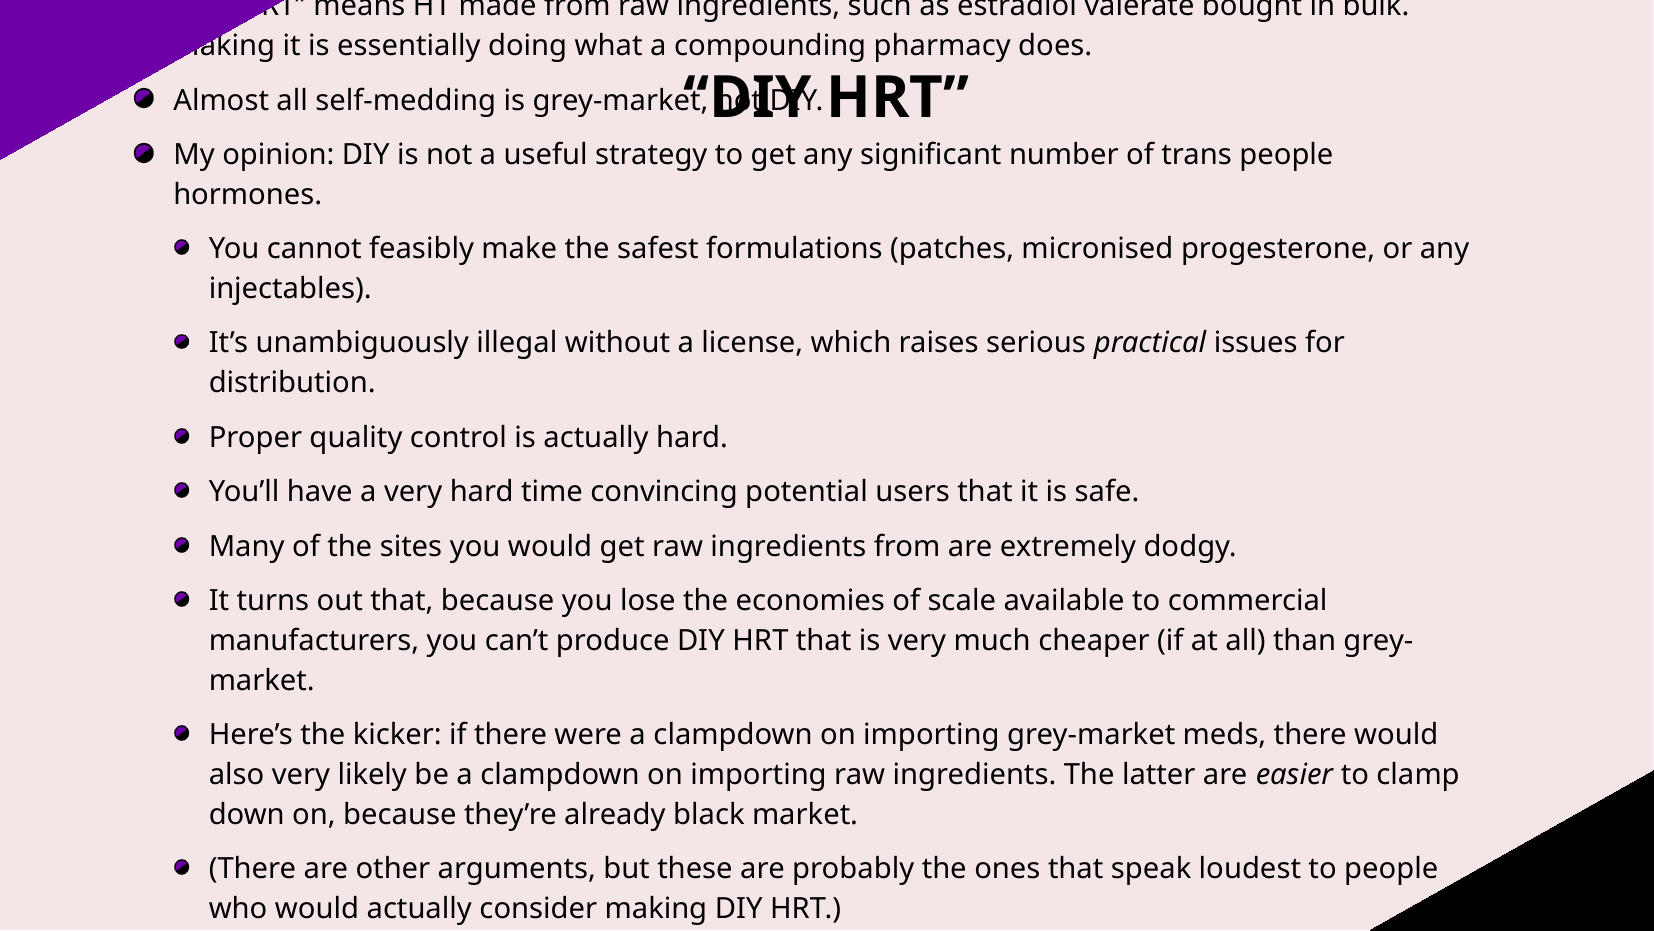

“DIY HRT” means HT made from raw ingredients, such as estradiol valerate bought in bulk. Making it is essentially doing what a compounding pharmacy does.
Almost all self-medding is grey-market, not DIY.
My opinion: DIY is not a useful strategy to get any significant number of trans people hormones.
You cannot feasibly make the safest formulations (patches, micronised progesterone, or any injectables).
It’s unambiguously illegal without a license, which raises serious practical issues for distribution.
Proper quality control is actually hard.
You’ll have a very hard time convincing potential users that it is safe.
Many of the sites you would get raw ingredients from are extremely dodgy.
It turns out that, because you lose the economies of scale available to commercial manufacturers, you can’t produce DIY HRT that is very much cheaper (if at all) than grey-market.
Here’s the kicker: if there were a clampdown on importing grey-market meds, there would also very likely be a clampdown on importing raw ingredients. The latter are easier to clamp down on, because they’re already black market.
(There are other arguments, but these are probably the ones that speak loudest to people who would actually consider making DIY HRT.)
If you do make DIY HRT as a learning exercise: I strongly suggest throwing away what you make, not using or distributing it.
# “DIY HRT”